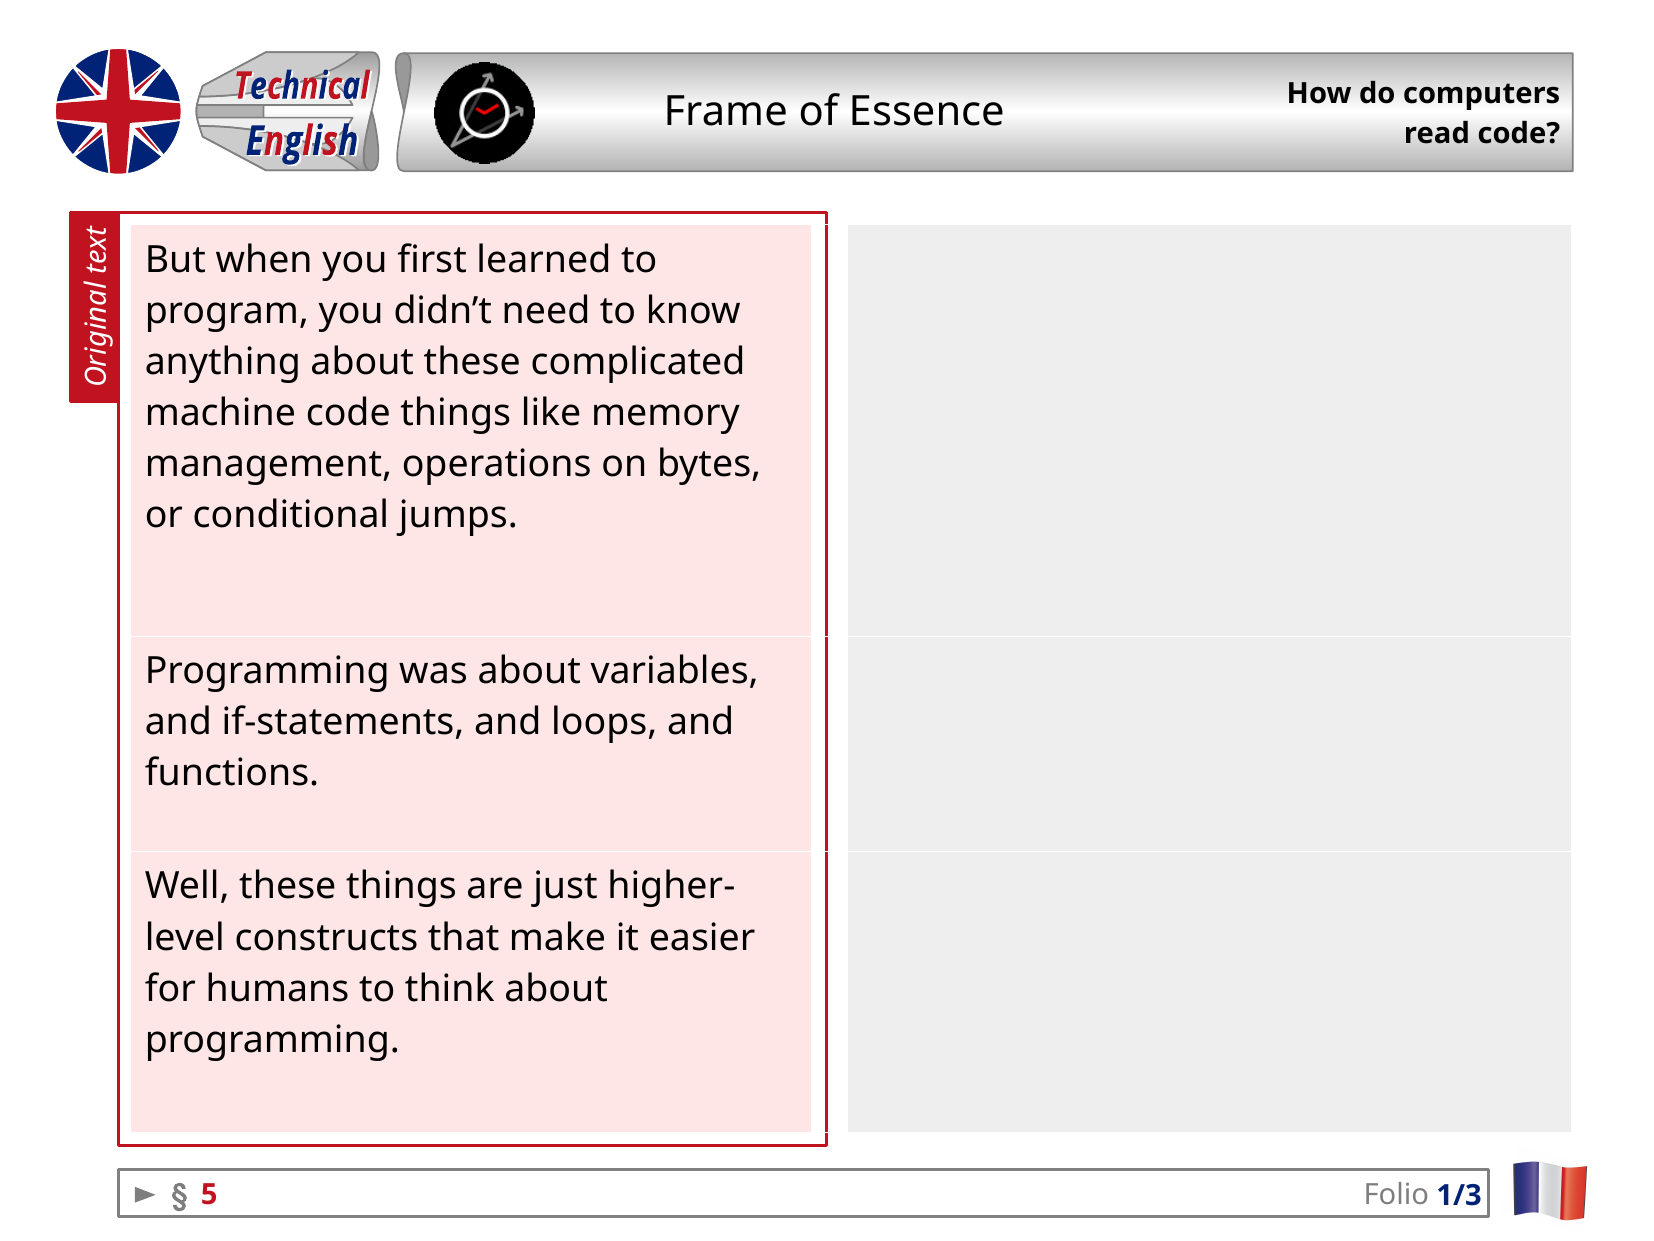

#
| But when you first learned to program, you didn’t need to know anything about these complicated machine code things like memory management, operations on bytes, or conditional jumps. | | |
| --- | --- | --- |
| Programming was about variables, and if‑statements, and loops, and functions. | | |
| Well, these things are just higher-level constructs that make it easier for humans to think about programming. | | |
5
1/3